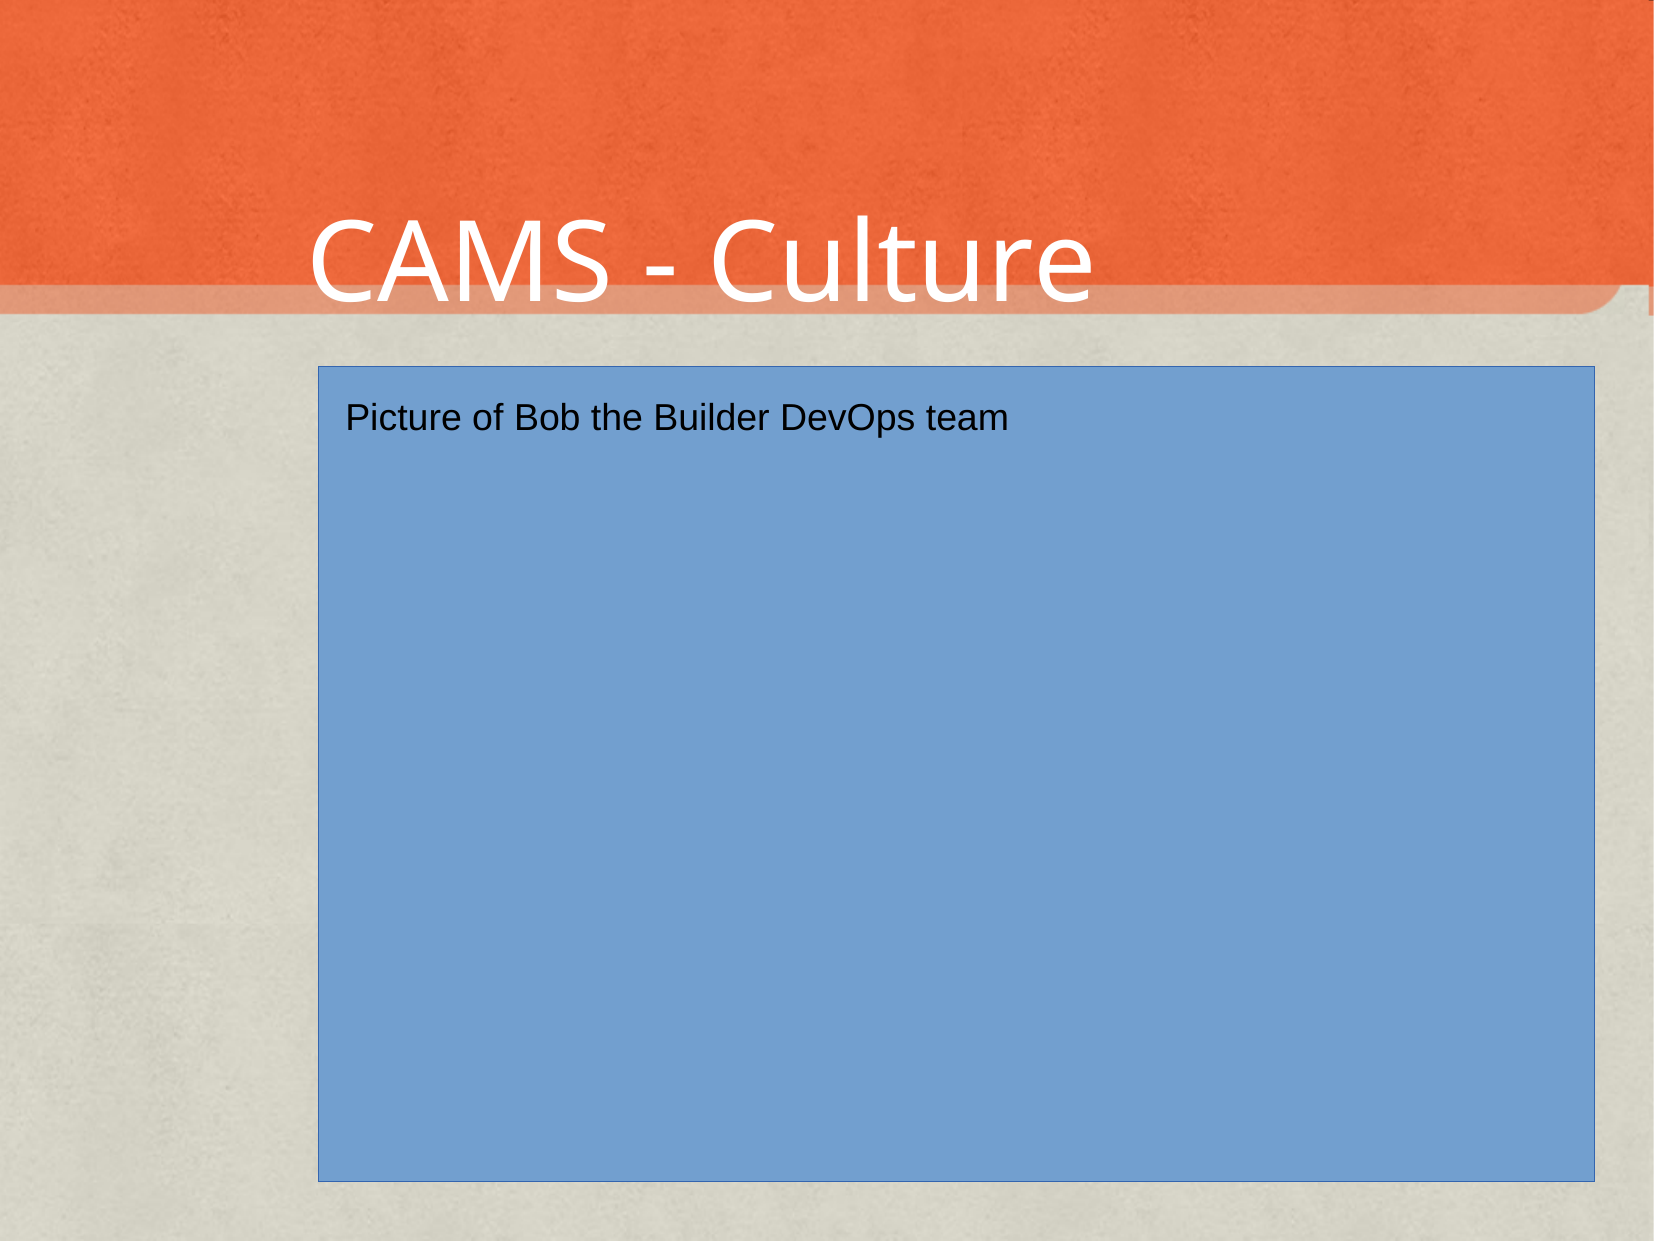

# CAMS - Culture
Picture of Bob the Builder DevOps team